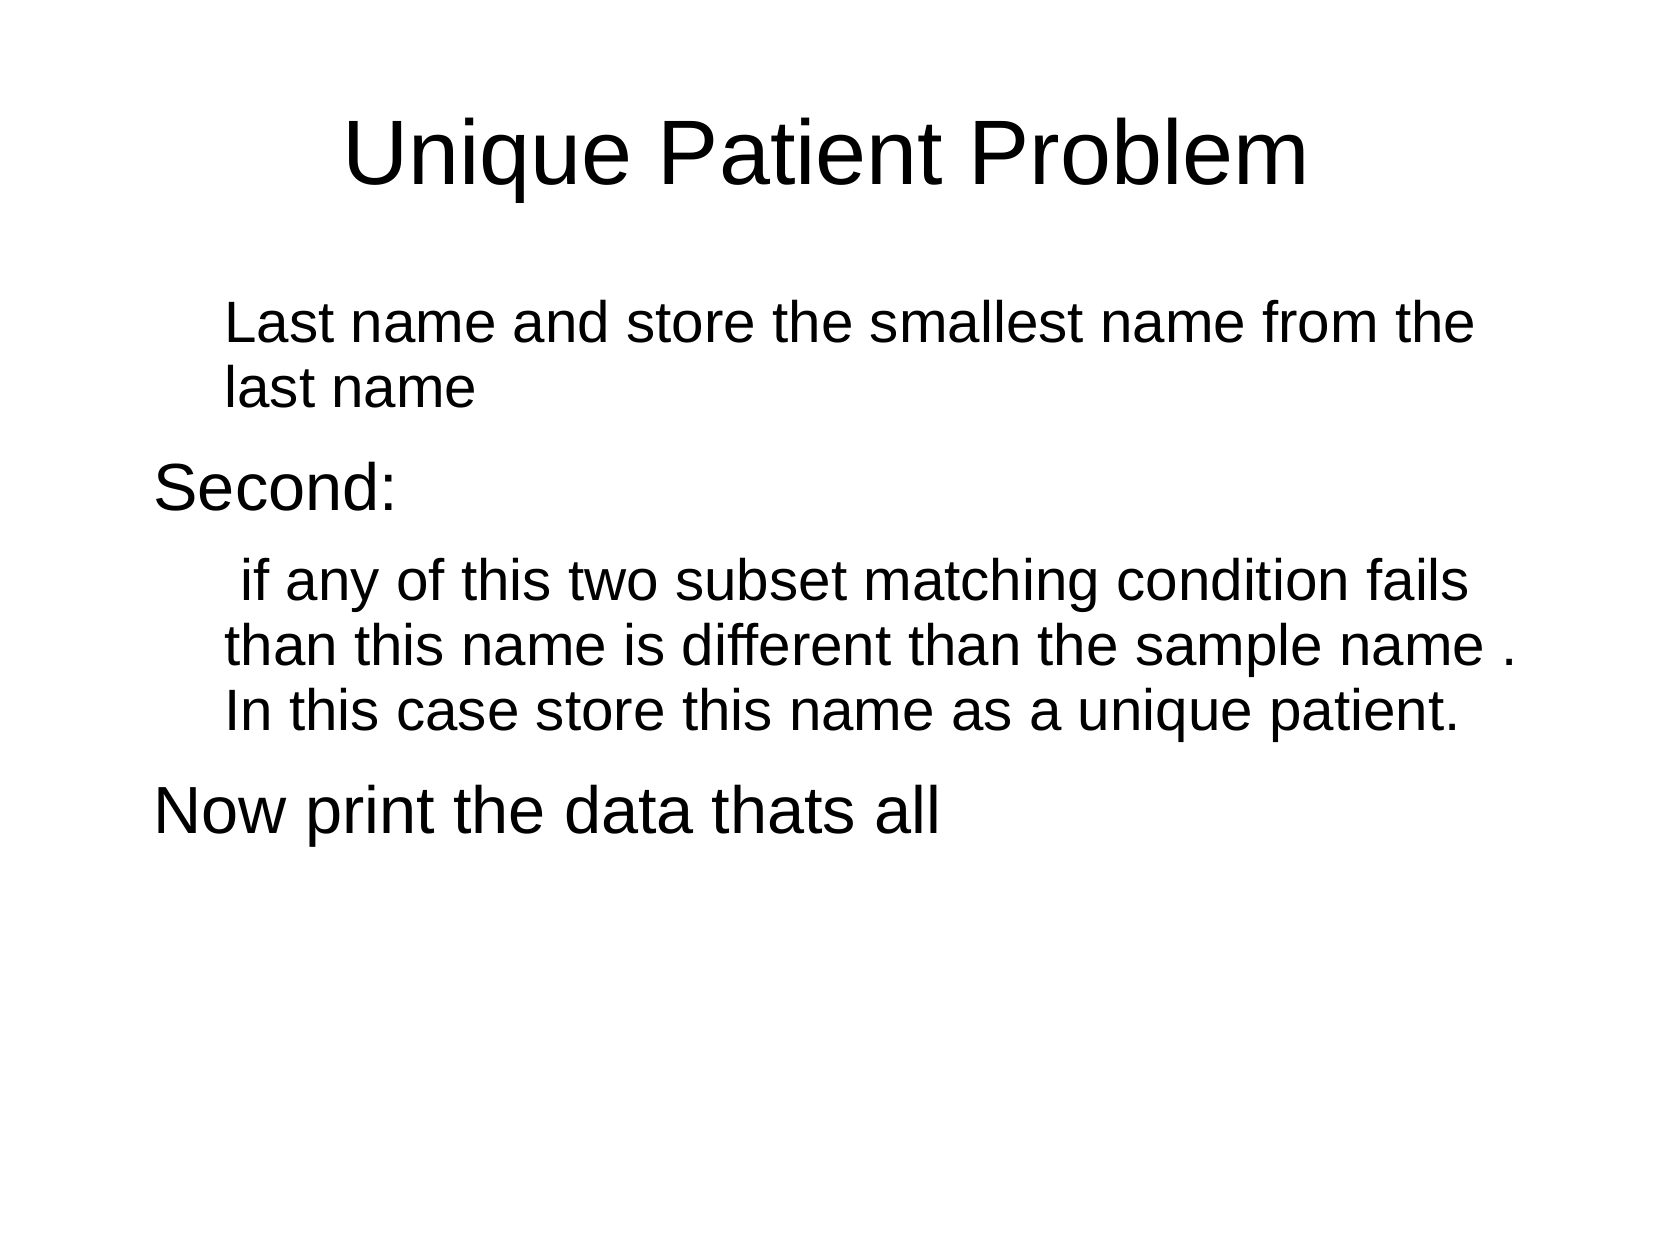

# Unique Patient Problem
Last name and store the smallest name from the last name
Second:
 if any of this two subset matching condition fails than this name is different than the sample name . In this case store this name as a unique patient.
Now print the data thats all